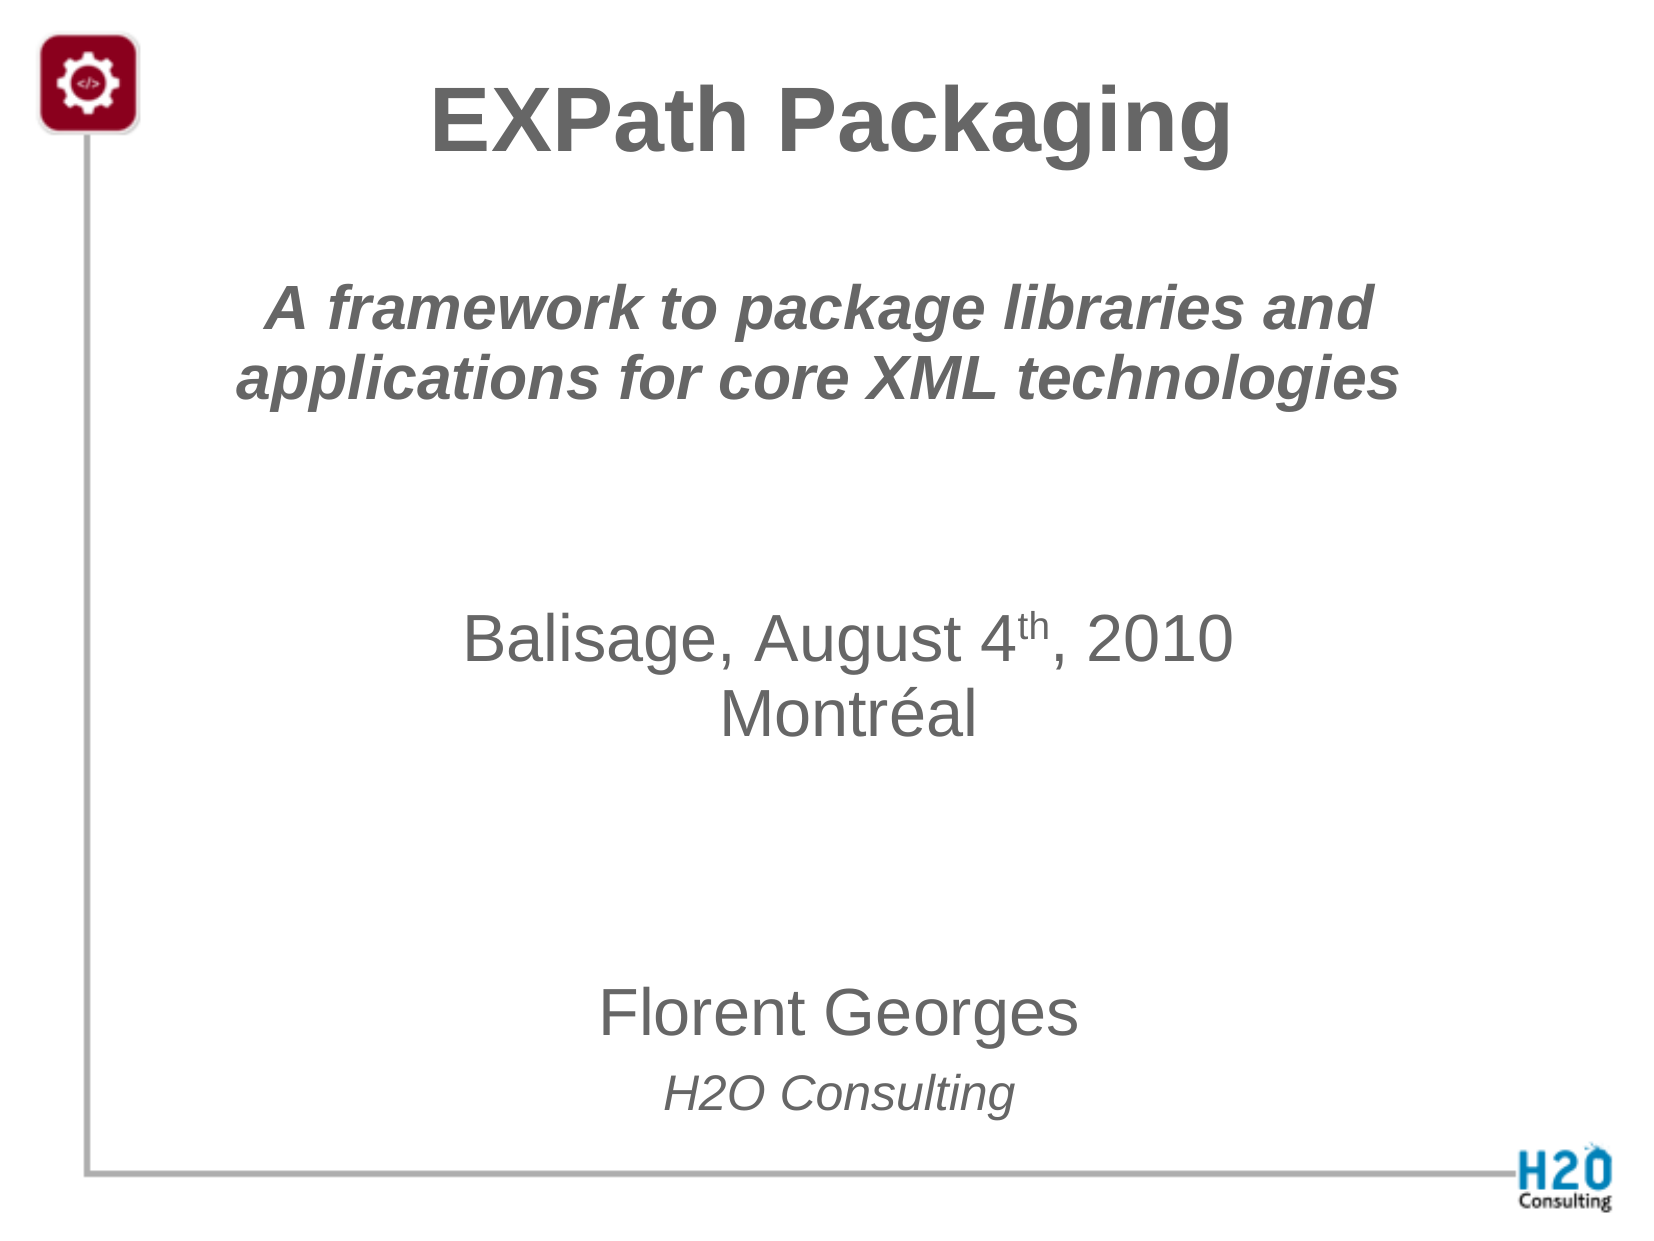

# EXPath Packaging A framework to package libraries and applications for core XML technologies
Balisage, August 4th, 2010
Montréal
Florent Georges
H2O Consulting